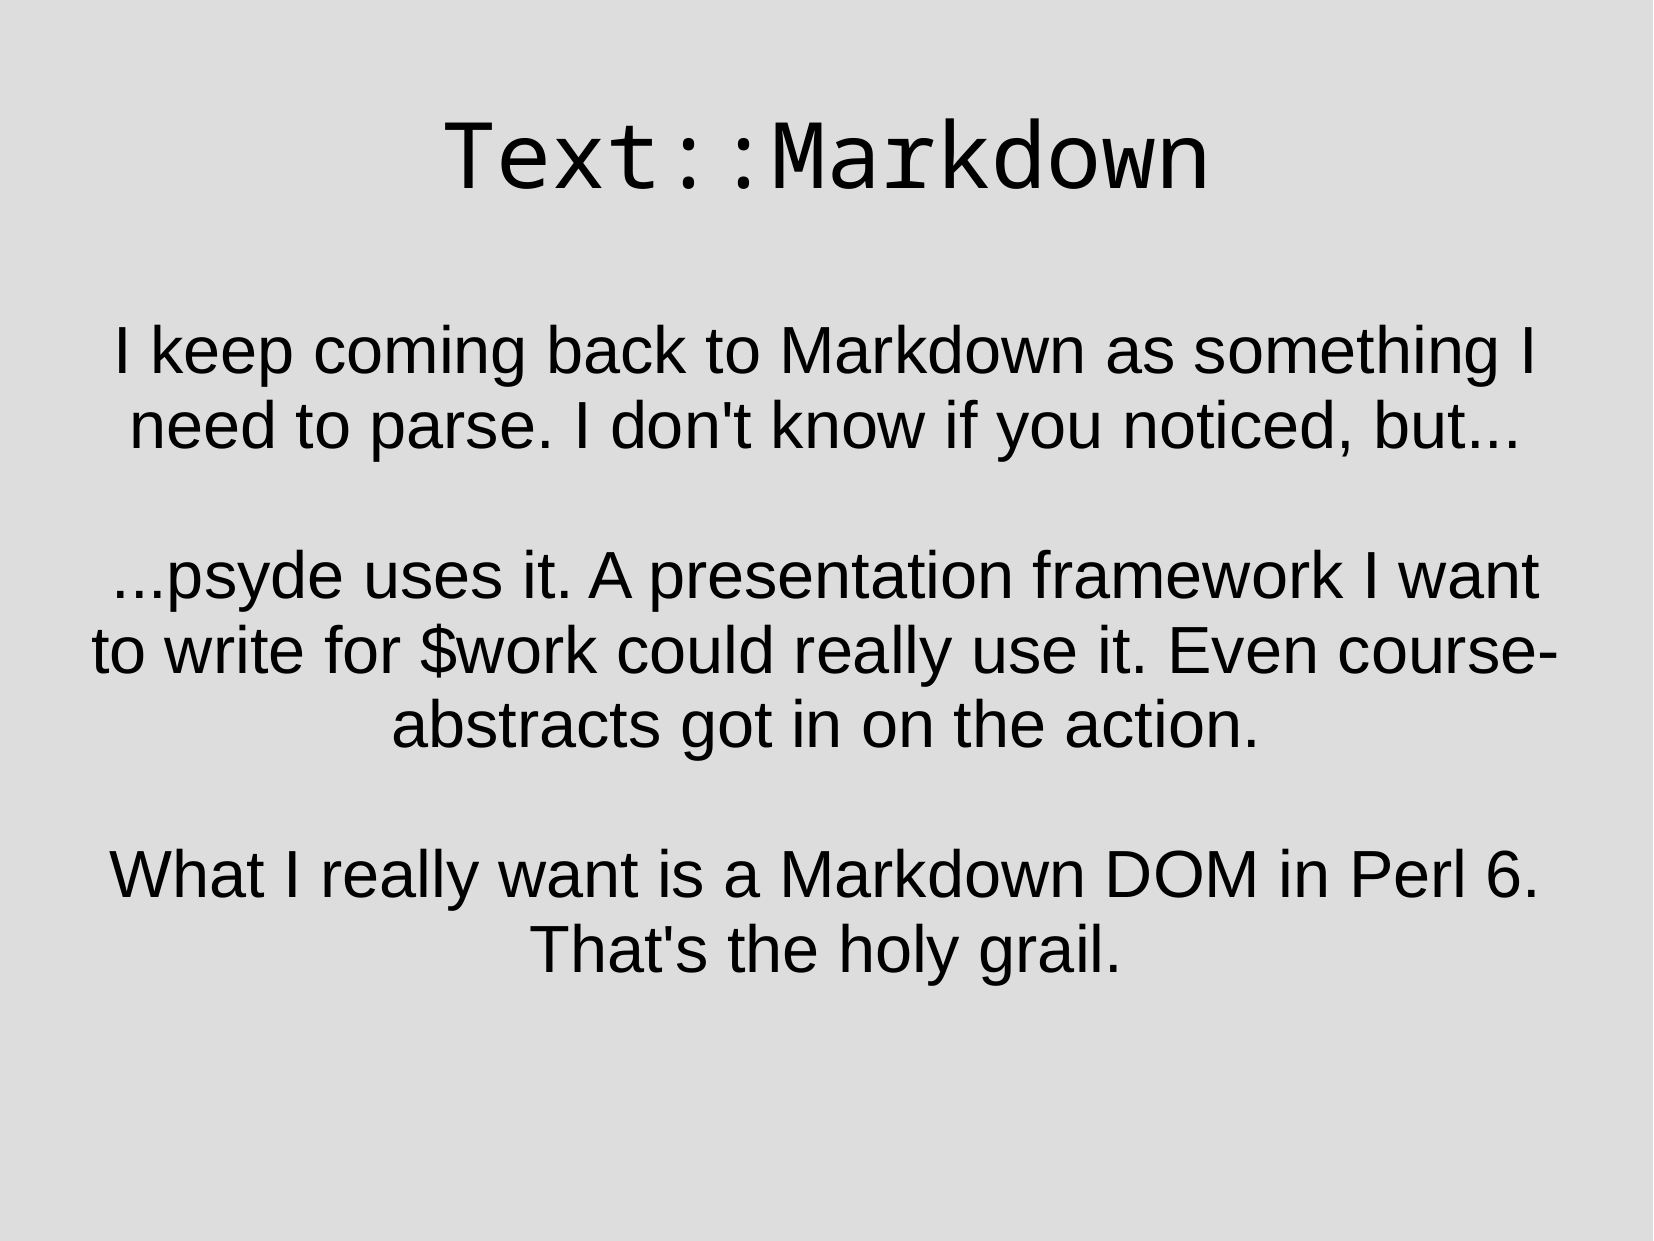

# Text::Markdown
I keep coming back to Markdown as something I need to parse. I don't know if you noticed, but...
...psyde uses it. A presentation framework I want to write for $work could really use it. Even course-abstracts got in on the action.
What I really want is a Markdown DOM in Perl 6. That's the holy grail.